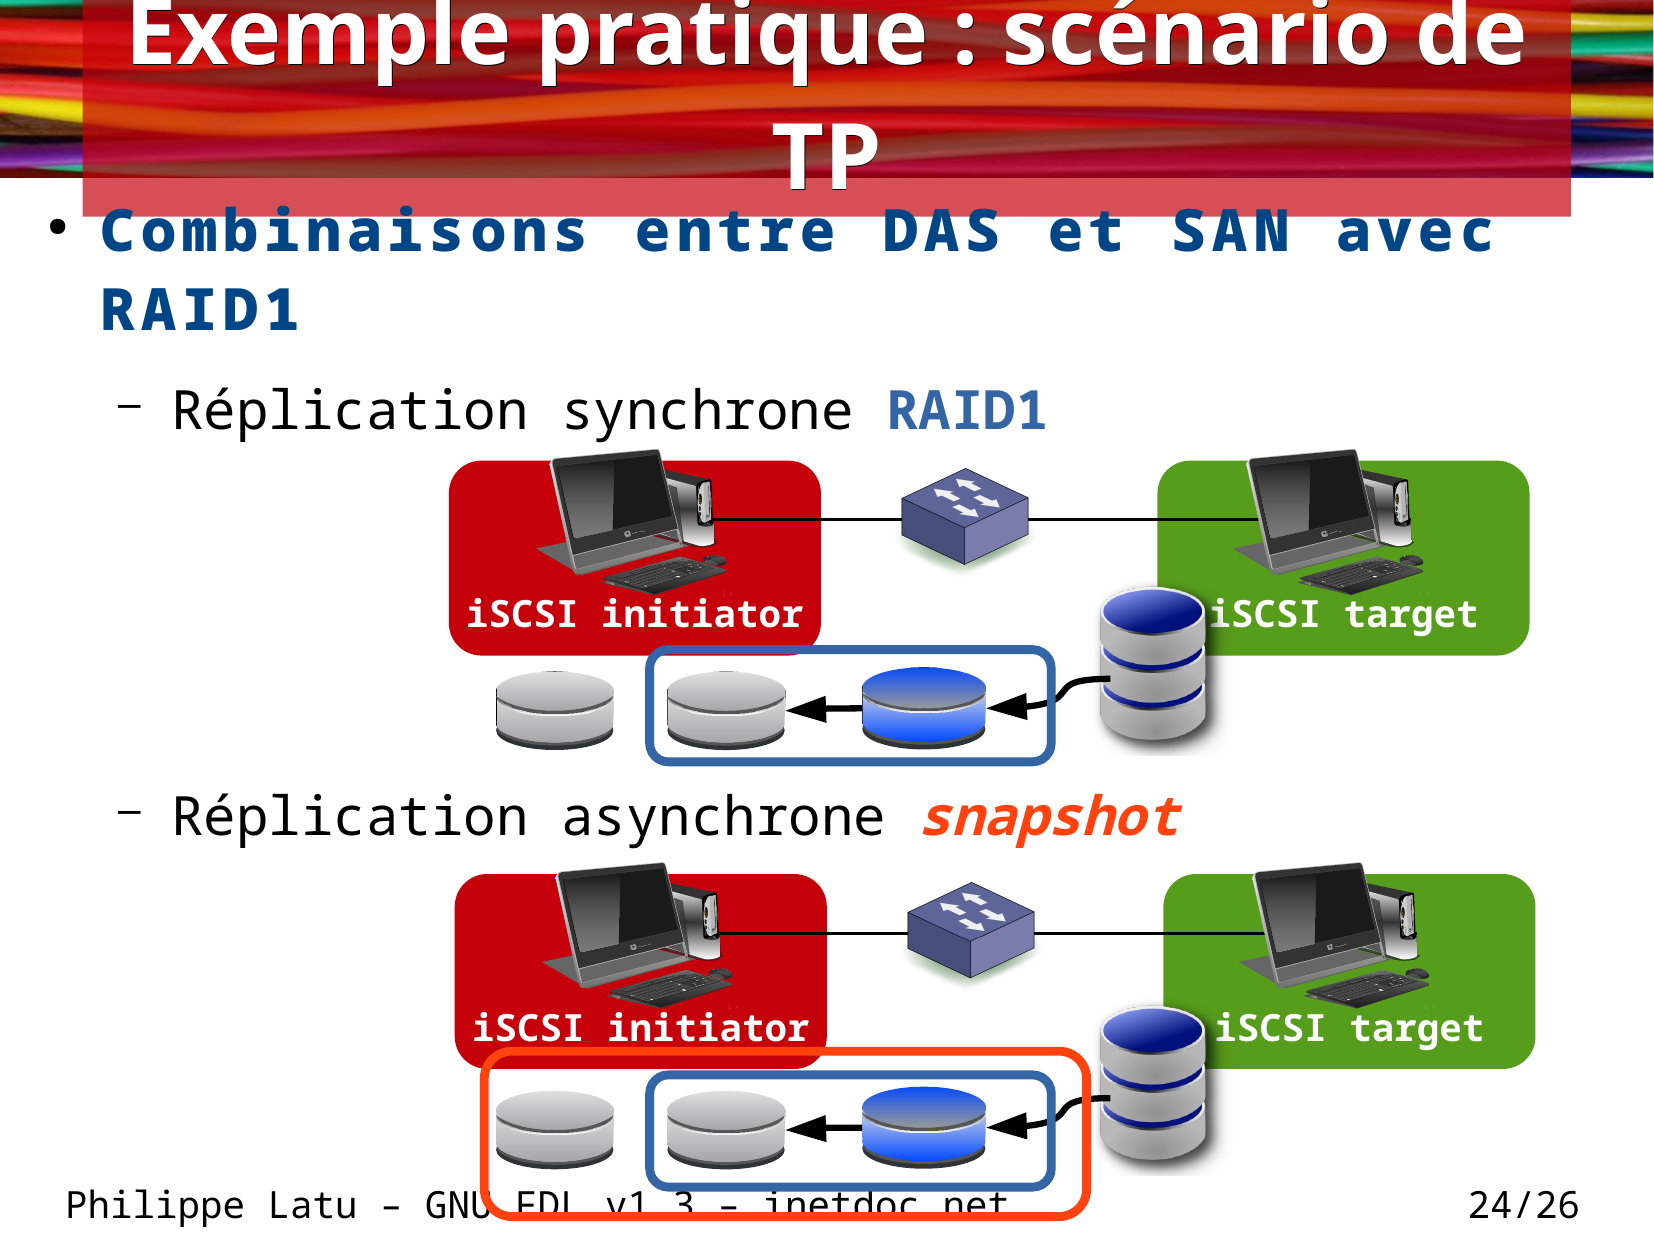

# Exemple pratique : scénario de TP
Combinaisons entre DAS et SAN avec RAID1
Réplication synchrone RAID1
Réplication asynchrone snapshot
iSCSI initiator
iSCSI target
iSCSI initiator
iSCSI target
Philippe Latu – GNU FDL v1.3 – inetdoc.net /26